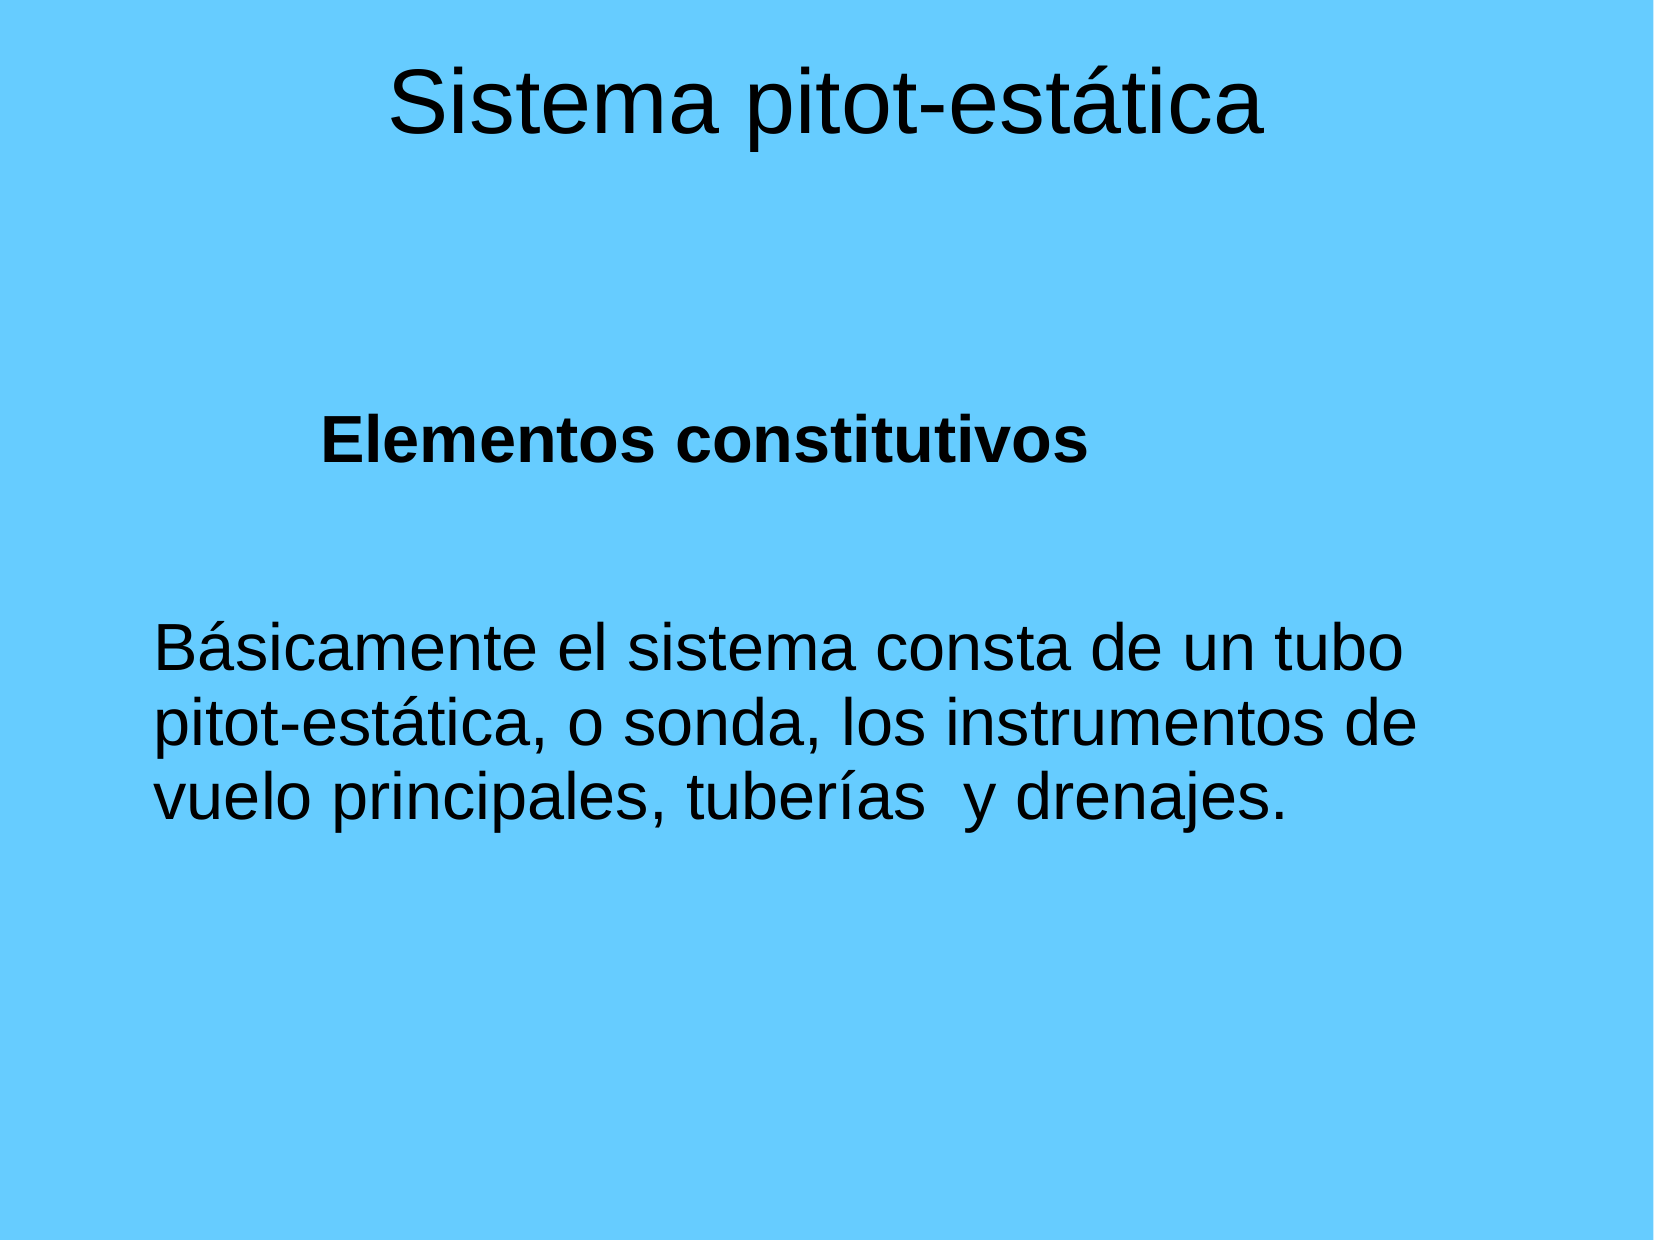

# Sistema pitot-estática
 Elementos constitutivos
Básicamente el sistema consta de un tubo pitot-estática, o sonda, los instrumentos de vuelo principales, tuberías y drenajes.